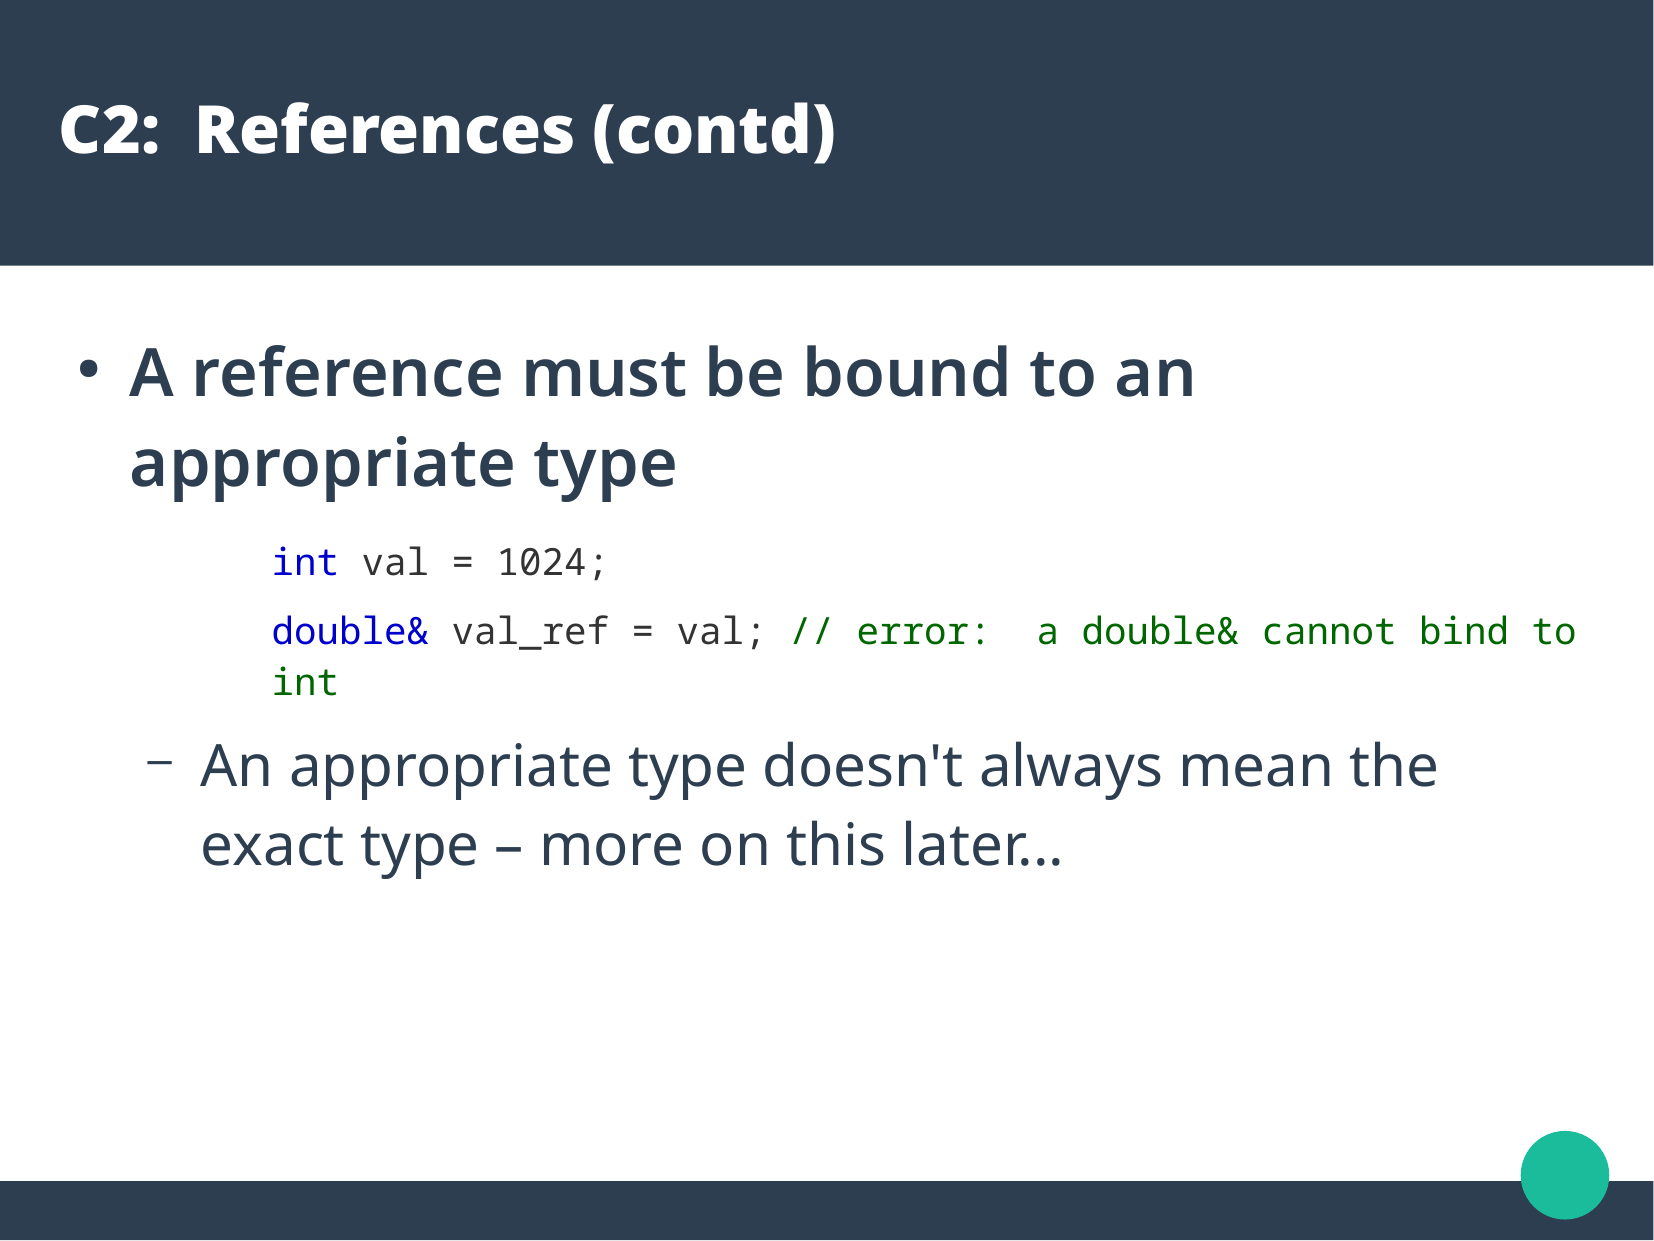

# C2: References (contd)
A reference must be bound to an appropriate type
int val = 1024;
double& val_ref = val; // error: a double& cannot bind to int
An appropriate type doesn't always mean the exact type – more on this later...